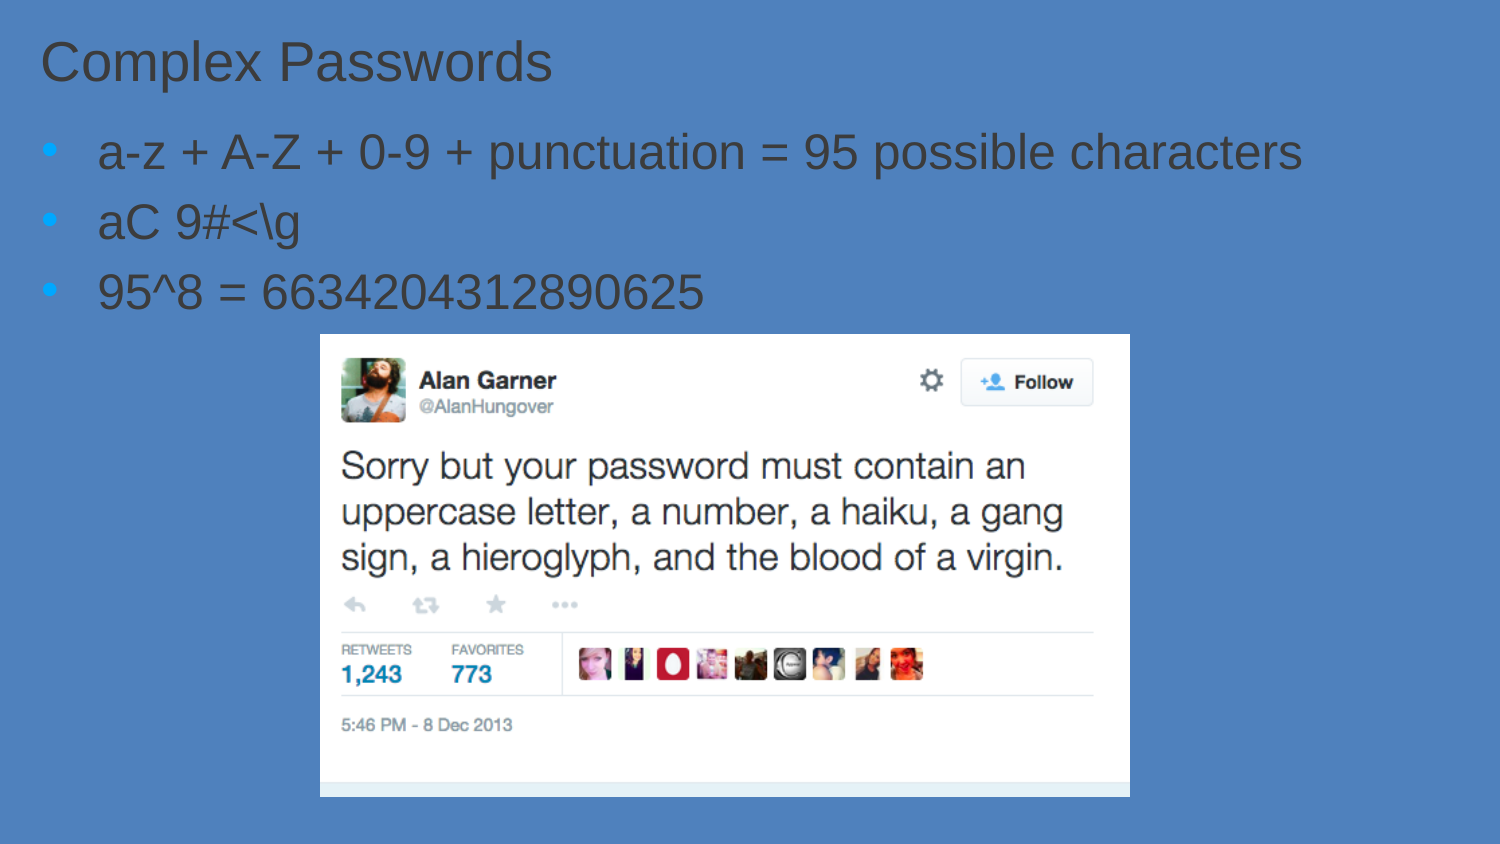

# Complex Passwords
a-z + A-Z + 0-9 + punctuation = 95 possible characters
aC 9#<\g
95^8 = 6634204312890625